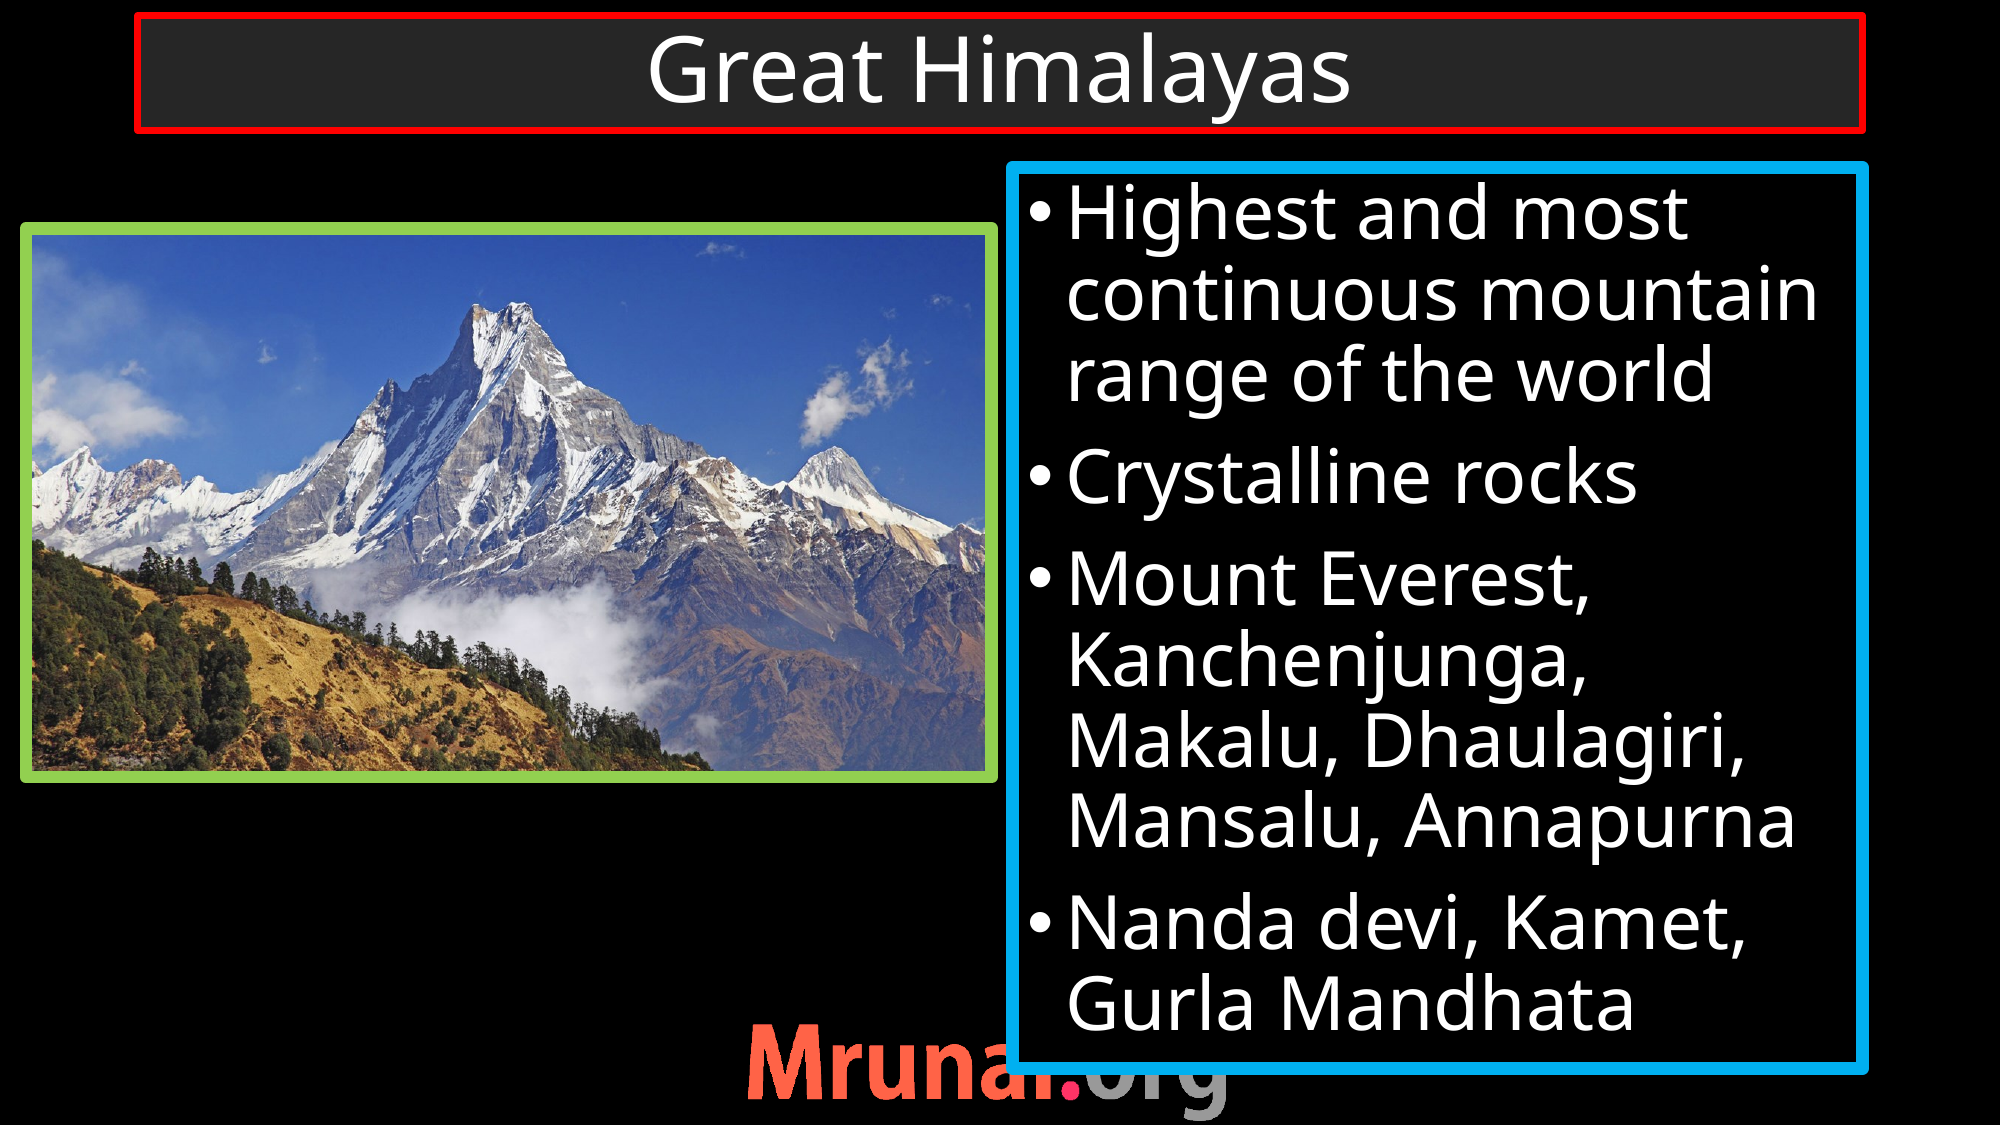

Great Himalayas
# Highest and most continuous mountain range of the world
Crystalline rocks
Mount Everest, Kanchenjunga, Makalu, Dhaulagiri, Mansalu, Annapurna
Nanda devi, Kamet, Gurla Mandhata